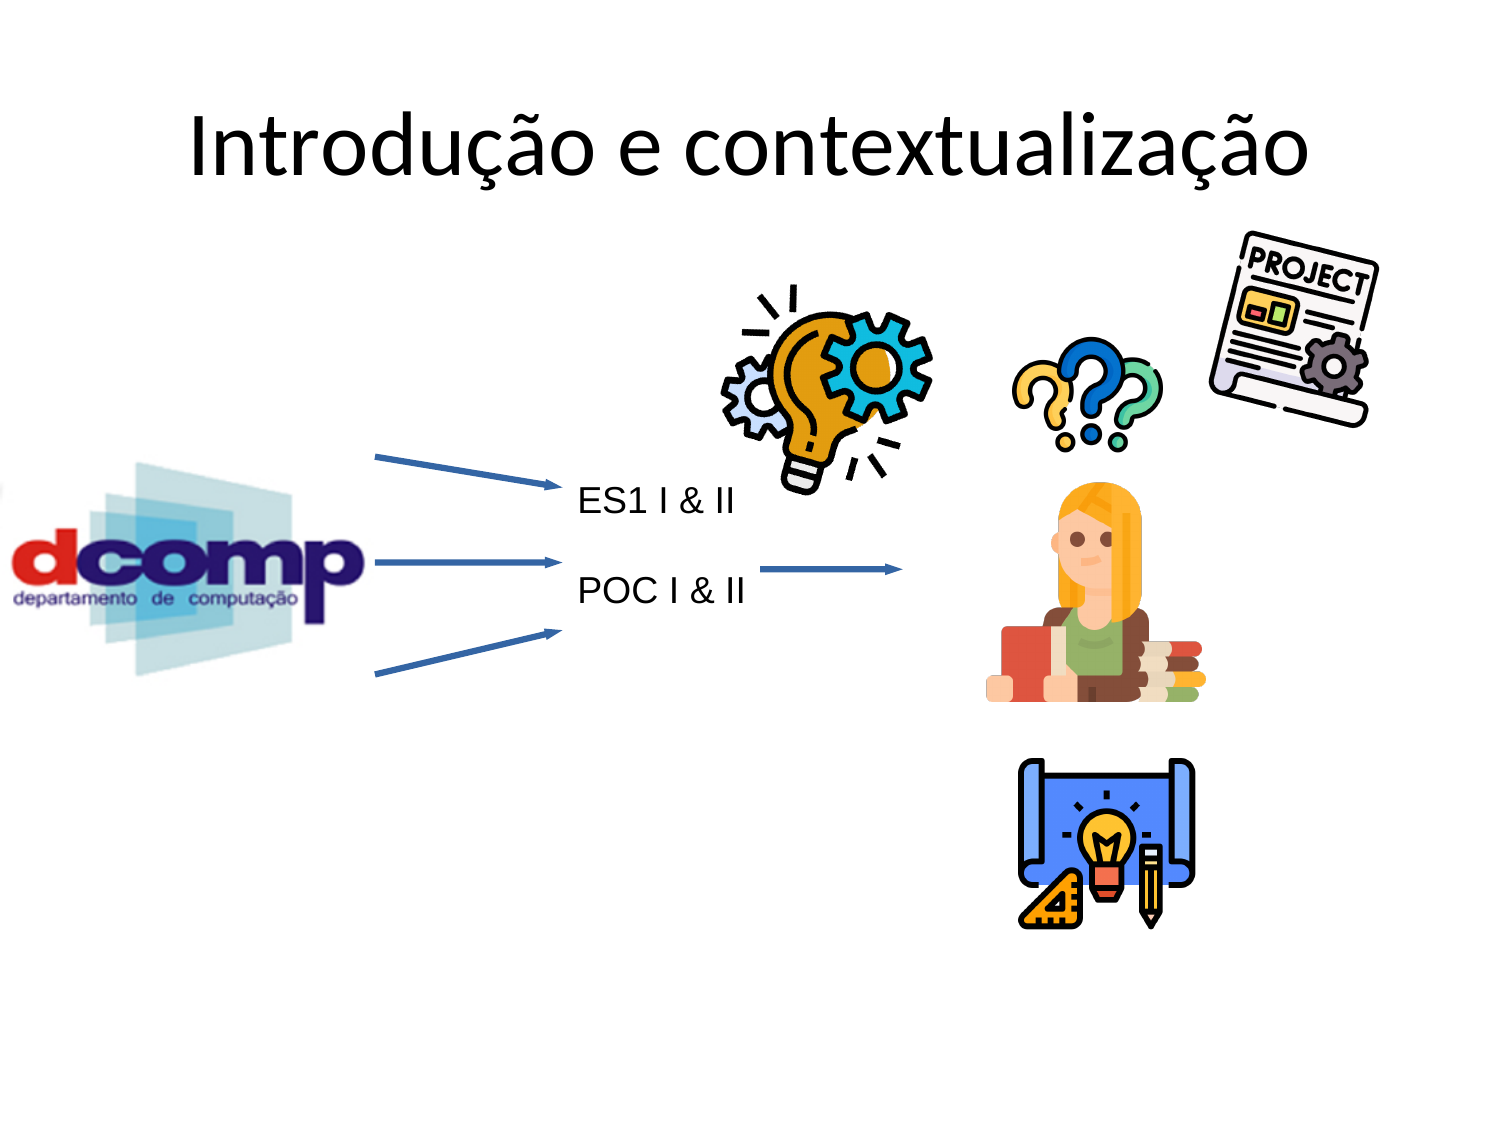

# Introdução e contextualização
ES1 I & II
POC I & II